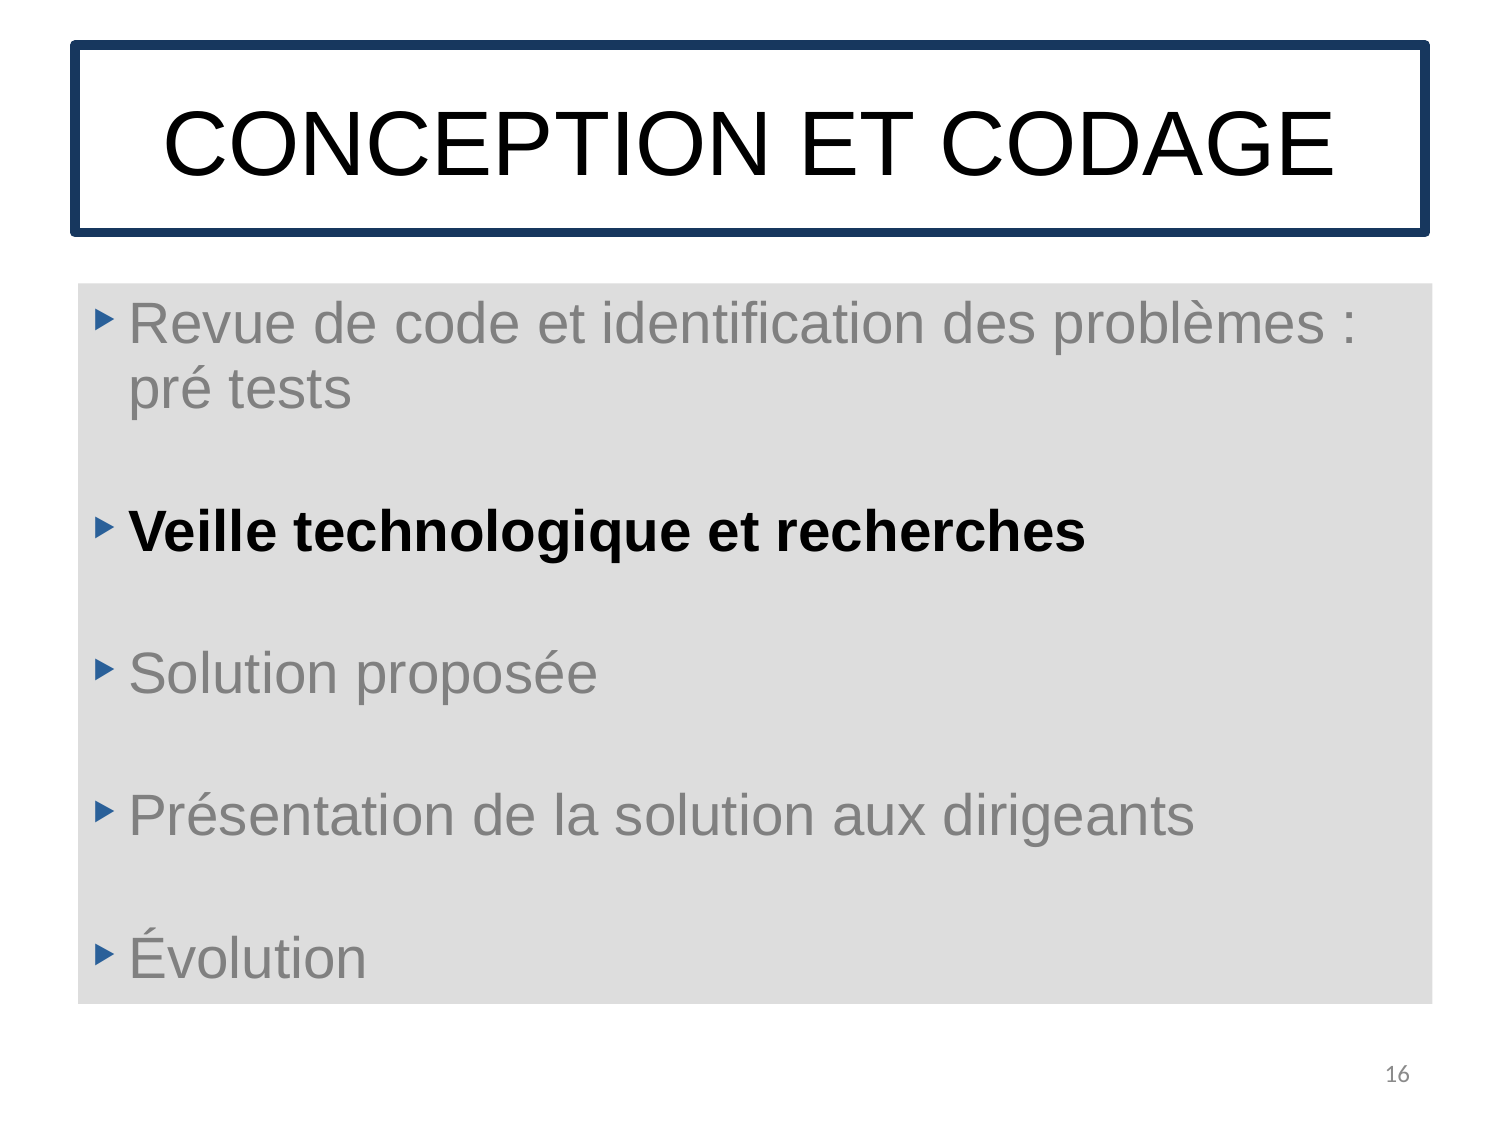

# CONCEPTION ET CODAGE
Revue de code et identification des problèmes : pré tests
Veille technologique et recherches
Solution proposée
Présentation de la solution aux dirigeants
Évolution
Soutenance Concepteur Développeur d'Application - David Saoud - 26/11/2020
16